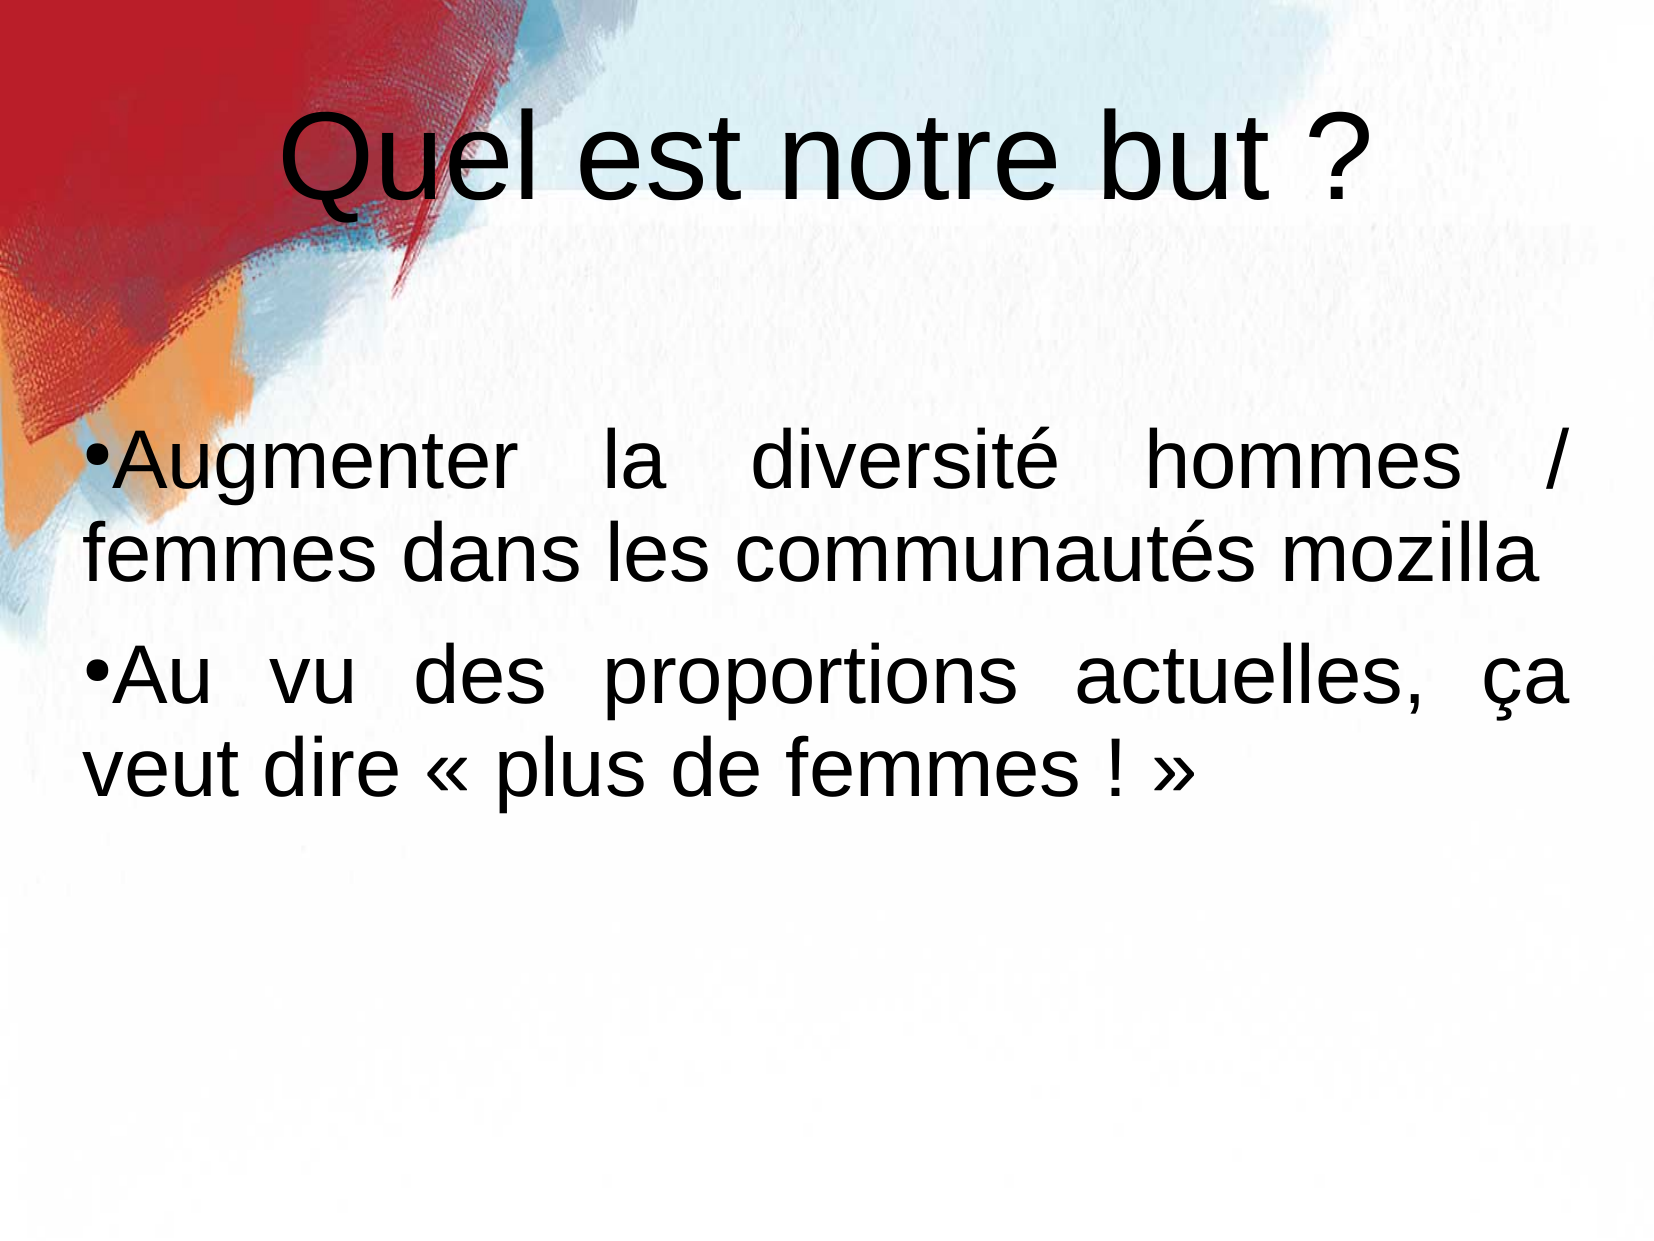

# Quel est notre but ?
Augmenter la diversité hommes / femmes dans les communautés mozilla
Au vu des proportions actuelles, ça veut dire « plus de femmes ! »